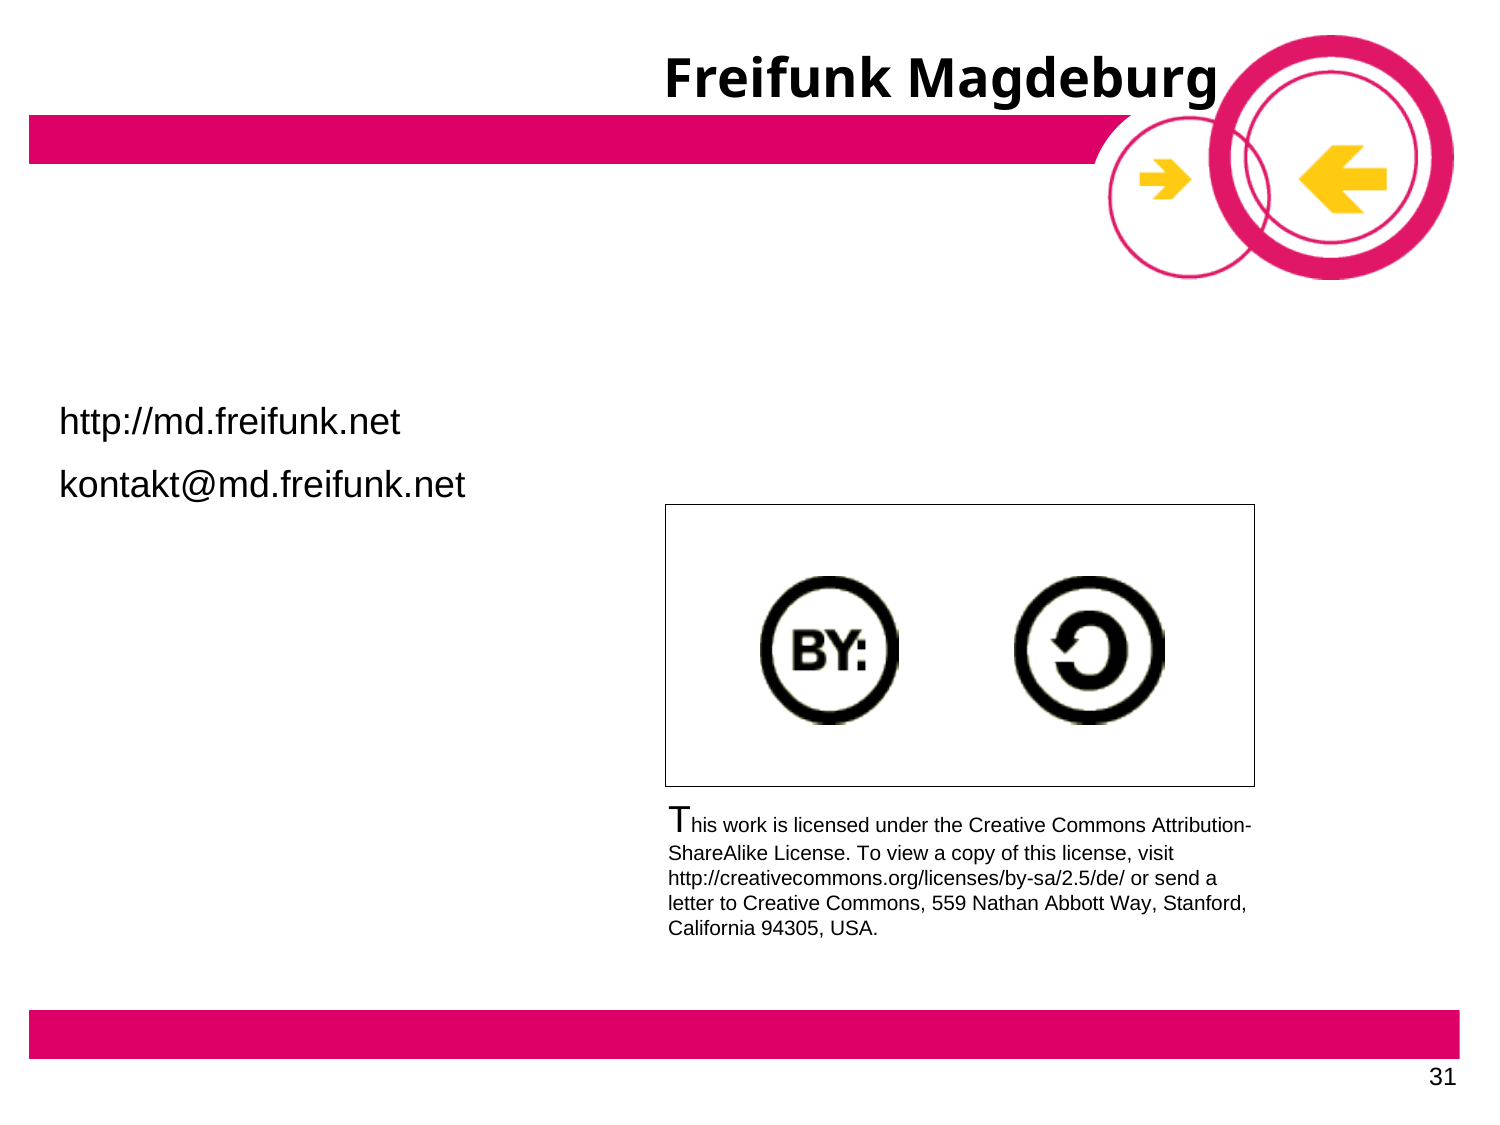

http://md.freifunk.net
kontakt@md.freifunk.net
This work is licensed under the Creative Commons Attribution-ShareAlike License. To view a copy of this license, visit http://creativecommons.org/licenses/by-sa/2.5/de/ or send a letter to Creative Commons, 559 Nathan Abbott Way, Stanford, California 94305, USA.
31